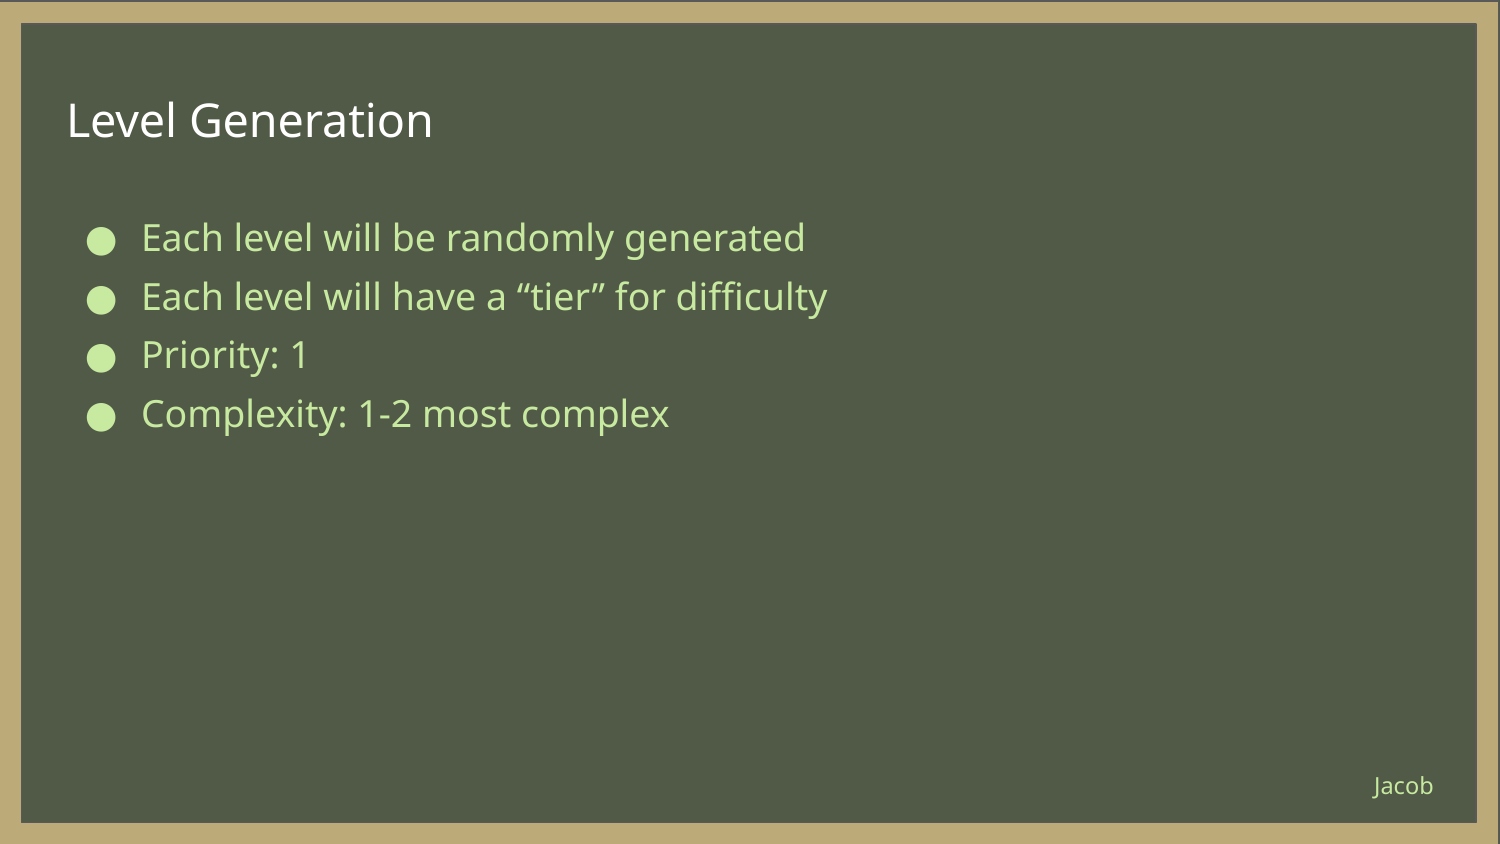

# Level Generation
Each level will be randomly generated
Each level will have a “tier” for difficulty
Priority: 1
Complexity: 1-2 most complex
Jacob